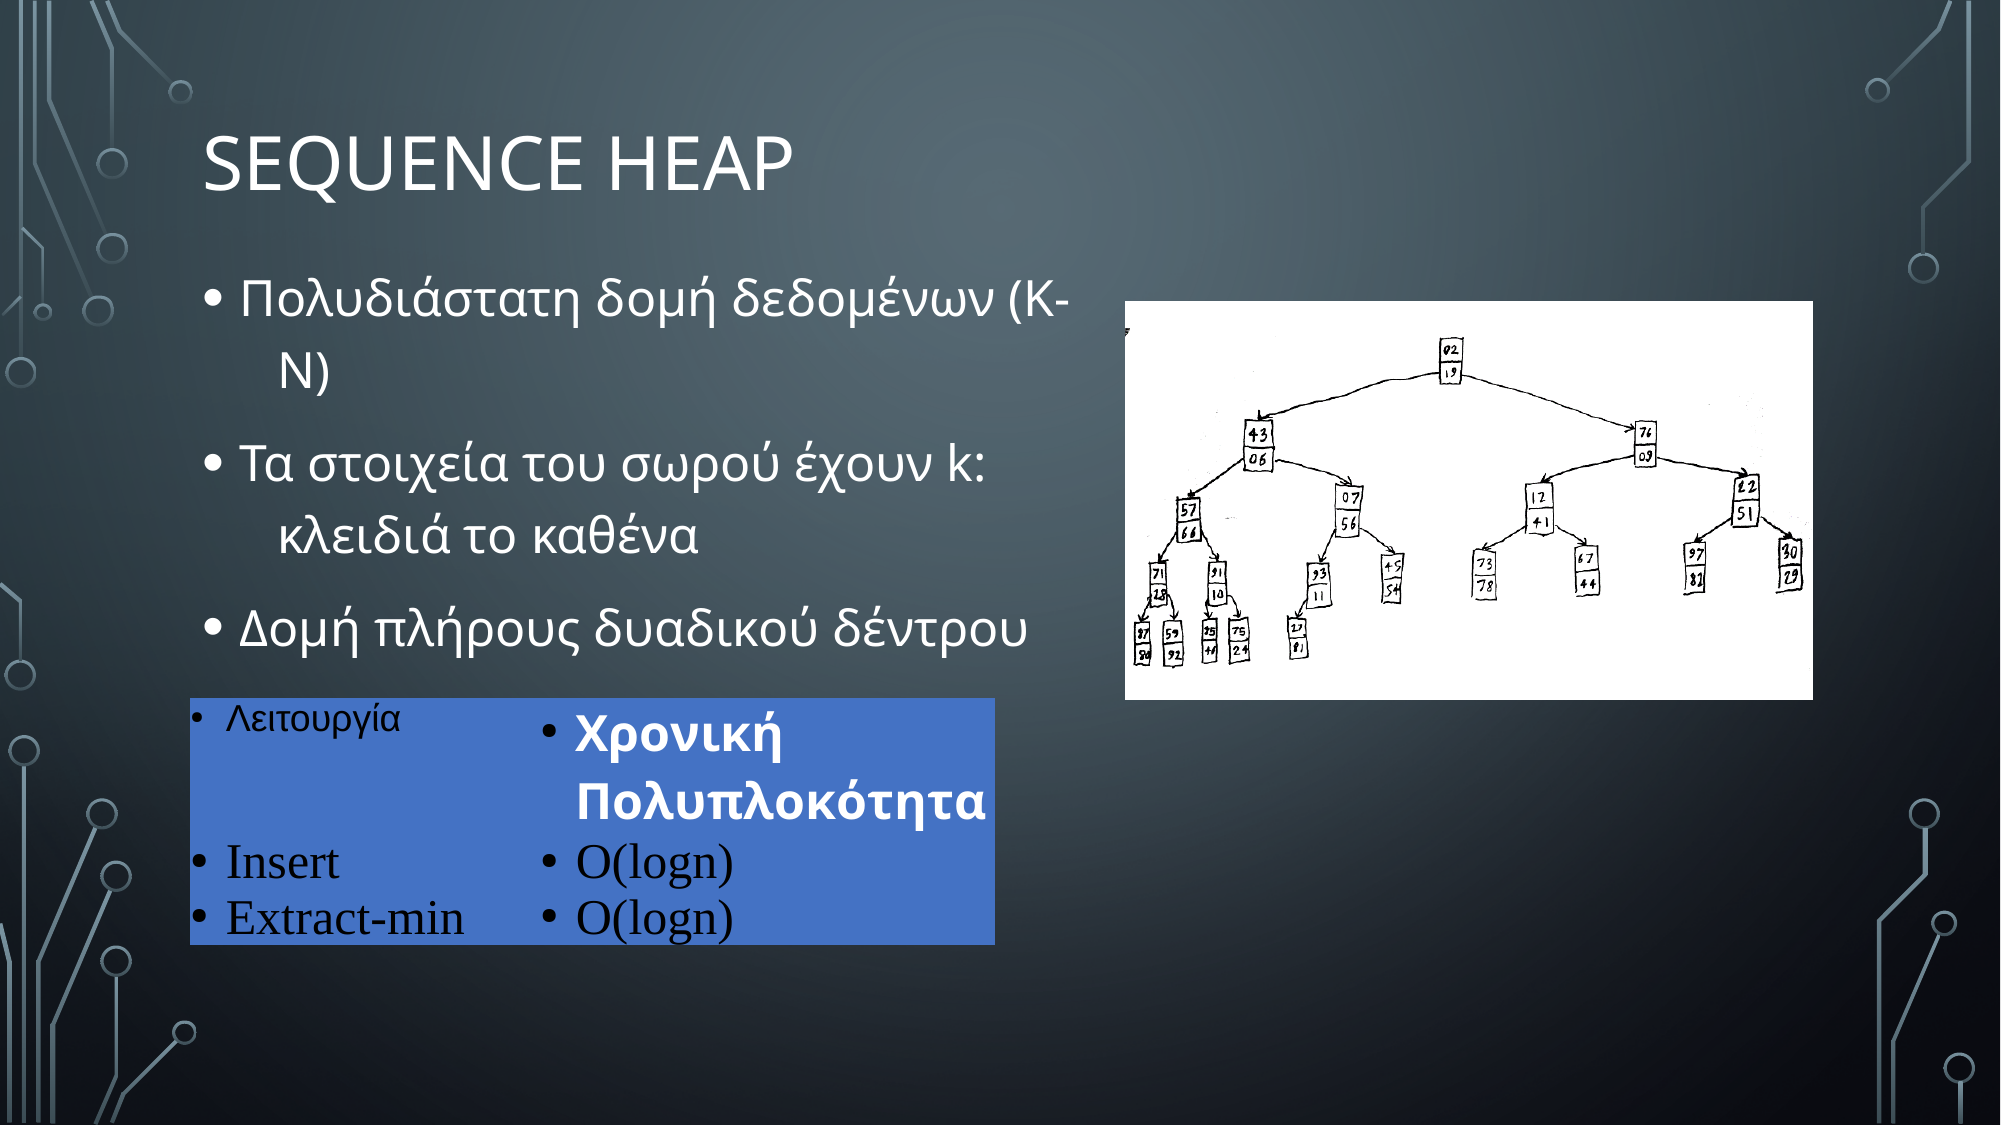

# SEQUENCE HEAP
Πολυδιάστατη δομή δεδομένων (K-N)
Τα στοιχεία του σωρού έχουν k: κλειδιά το καθένα
Δομή πλήρους δυαδικού δέντρου
Λειτουργίες:
| Λειτουργία | Χρονική Πολυπλοκότητα |
| --- | --- |
| Insert | O(logn) |
| Extract-min | O(logn) |